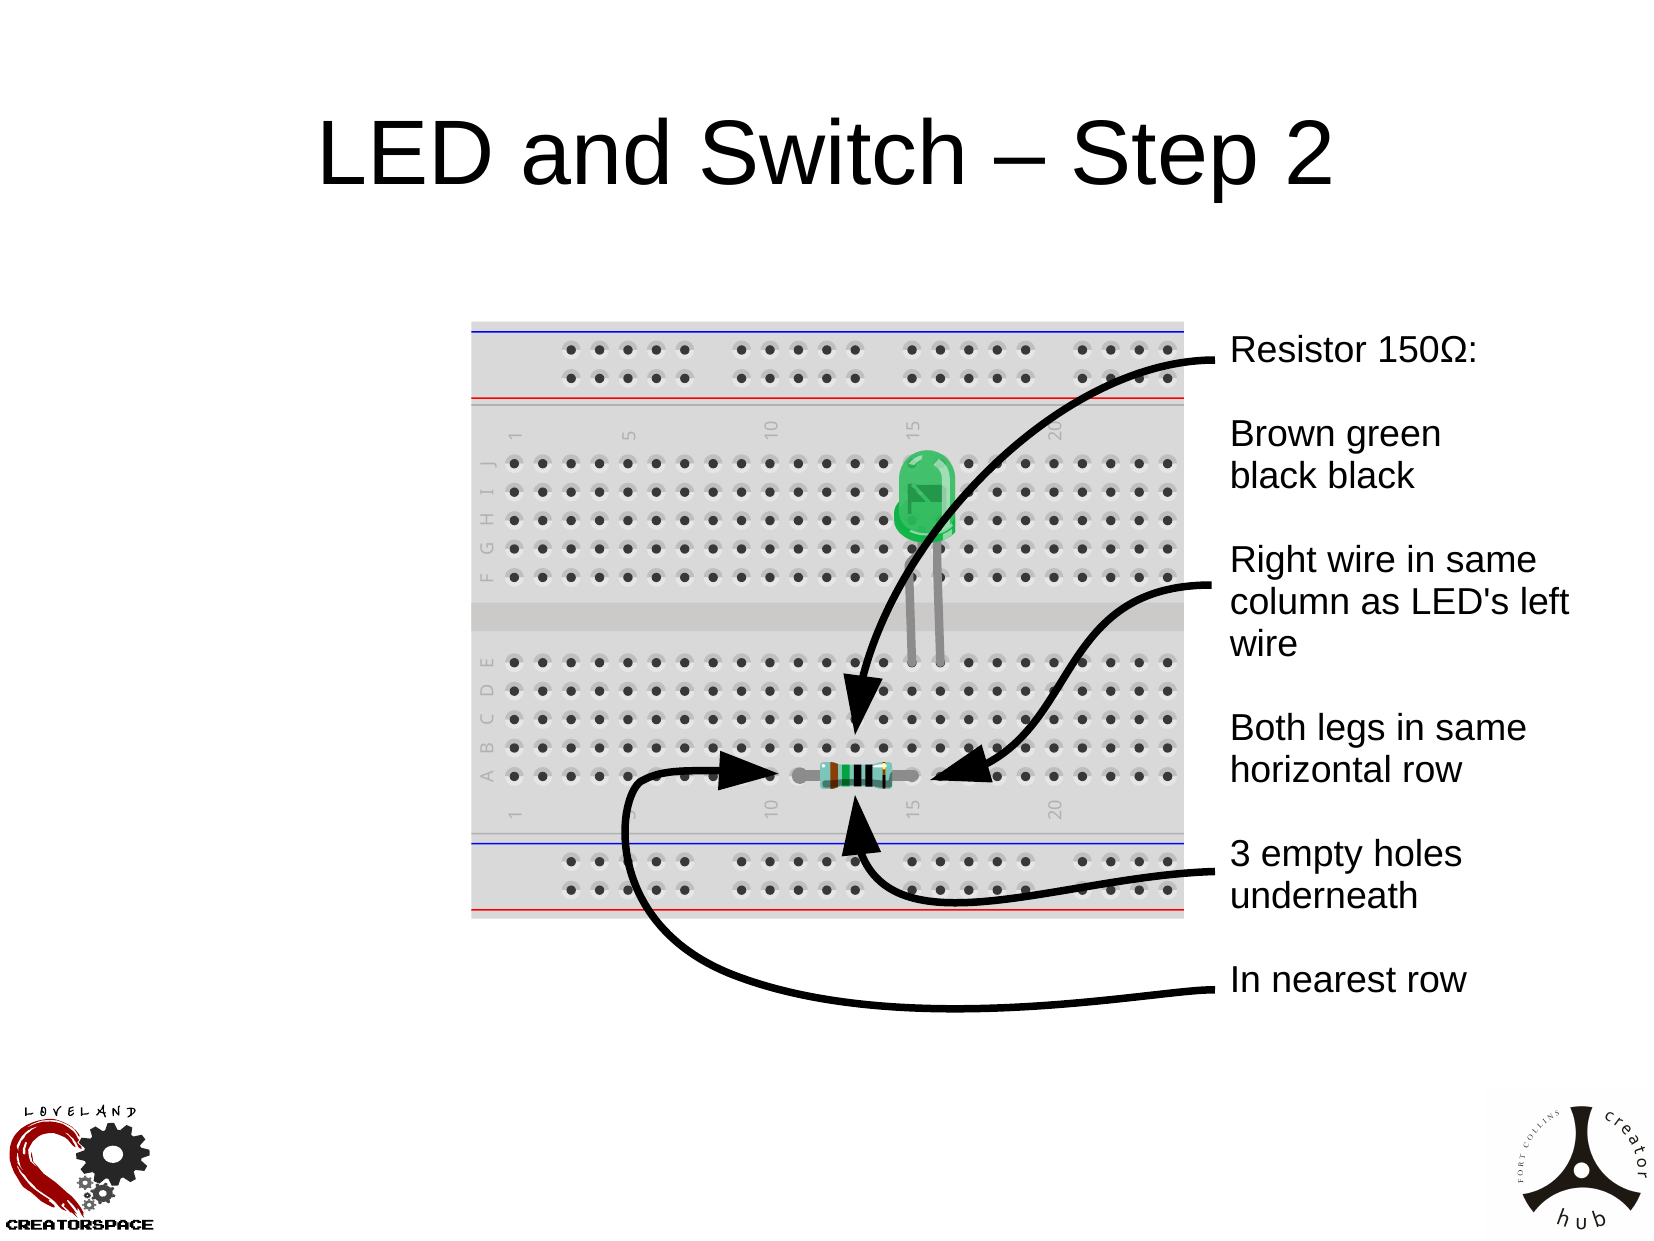

# LED and Switch – Step 2
Resistor 150Ω:
Brown green
black black
Right wire in same column as LED's left wire
Both legs in same horizontal row
3 empty holes underneath
In nearest row